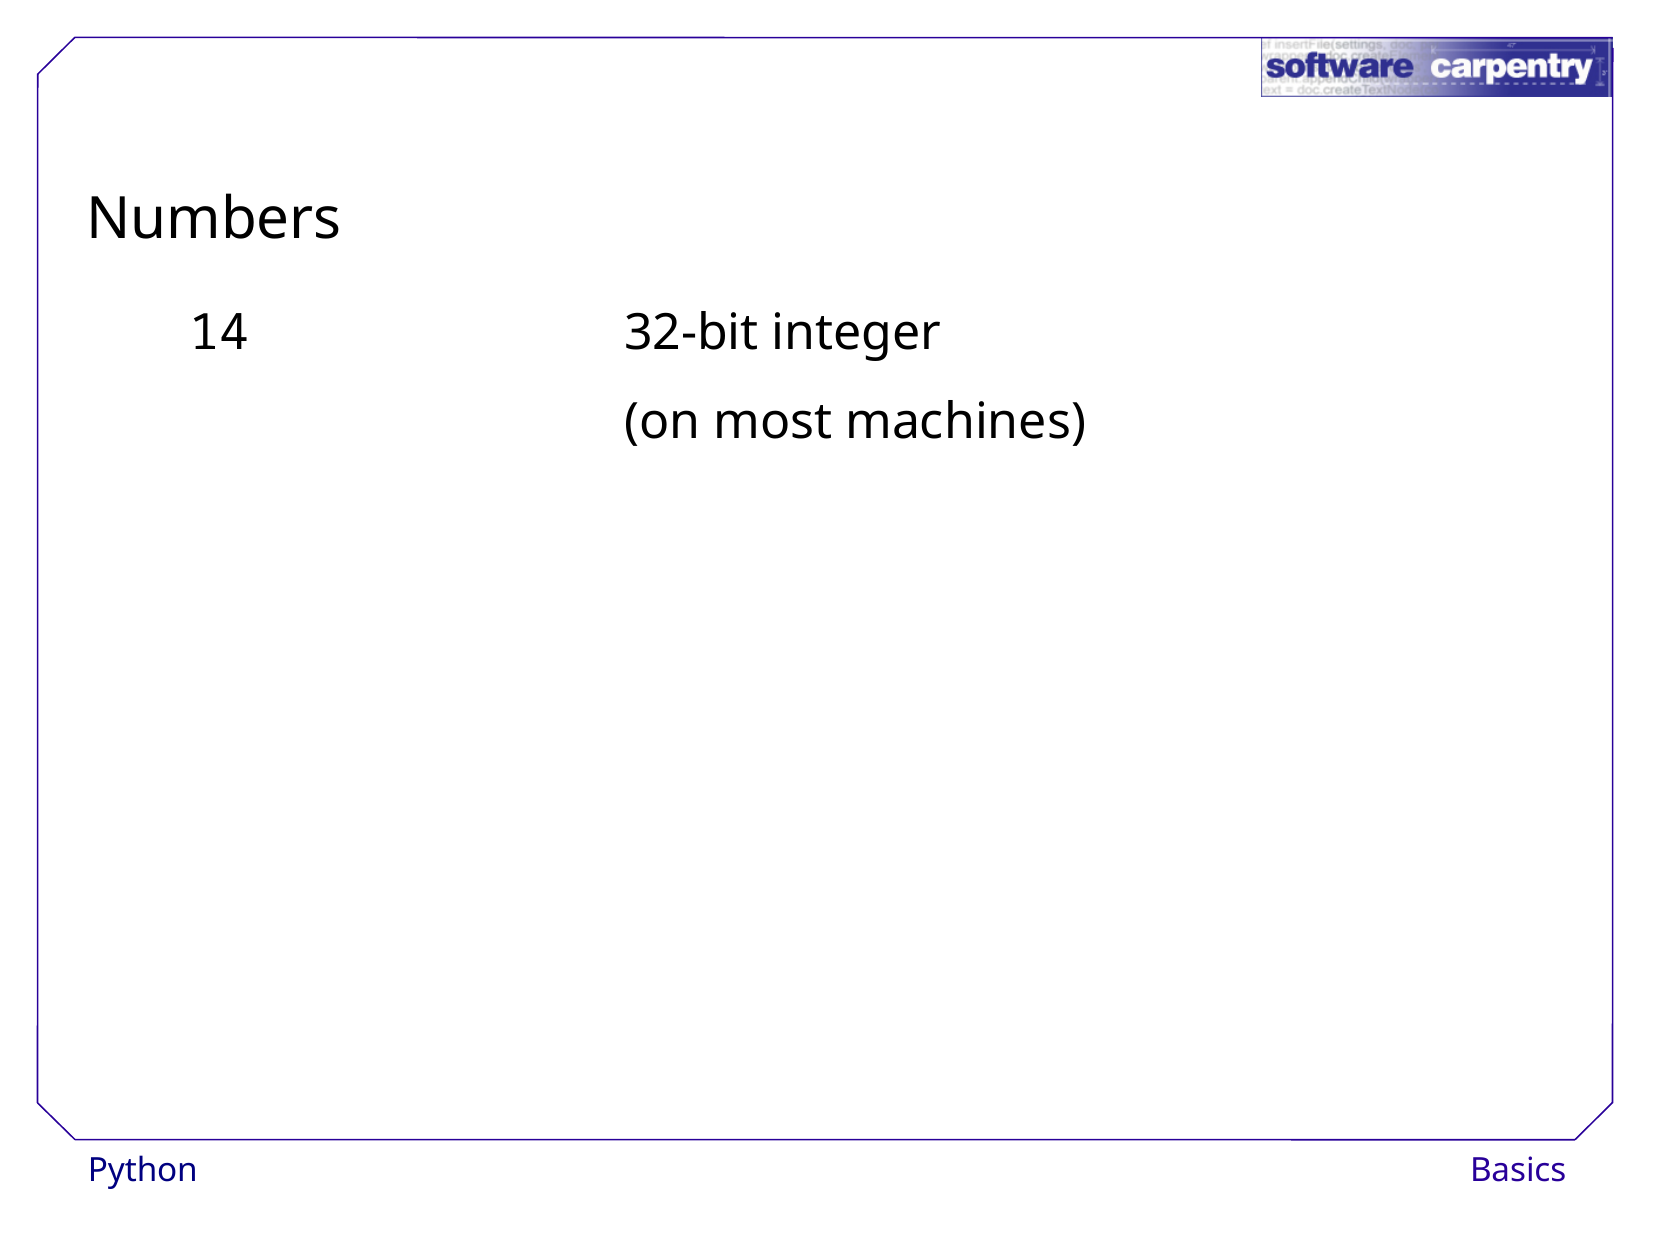

Numbers
| 14 | 32-bit integer (on most machines) |
| --- | --- |